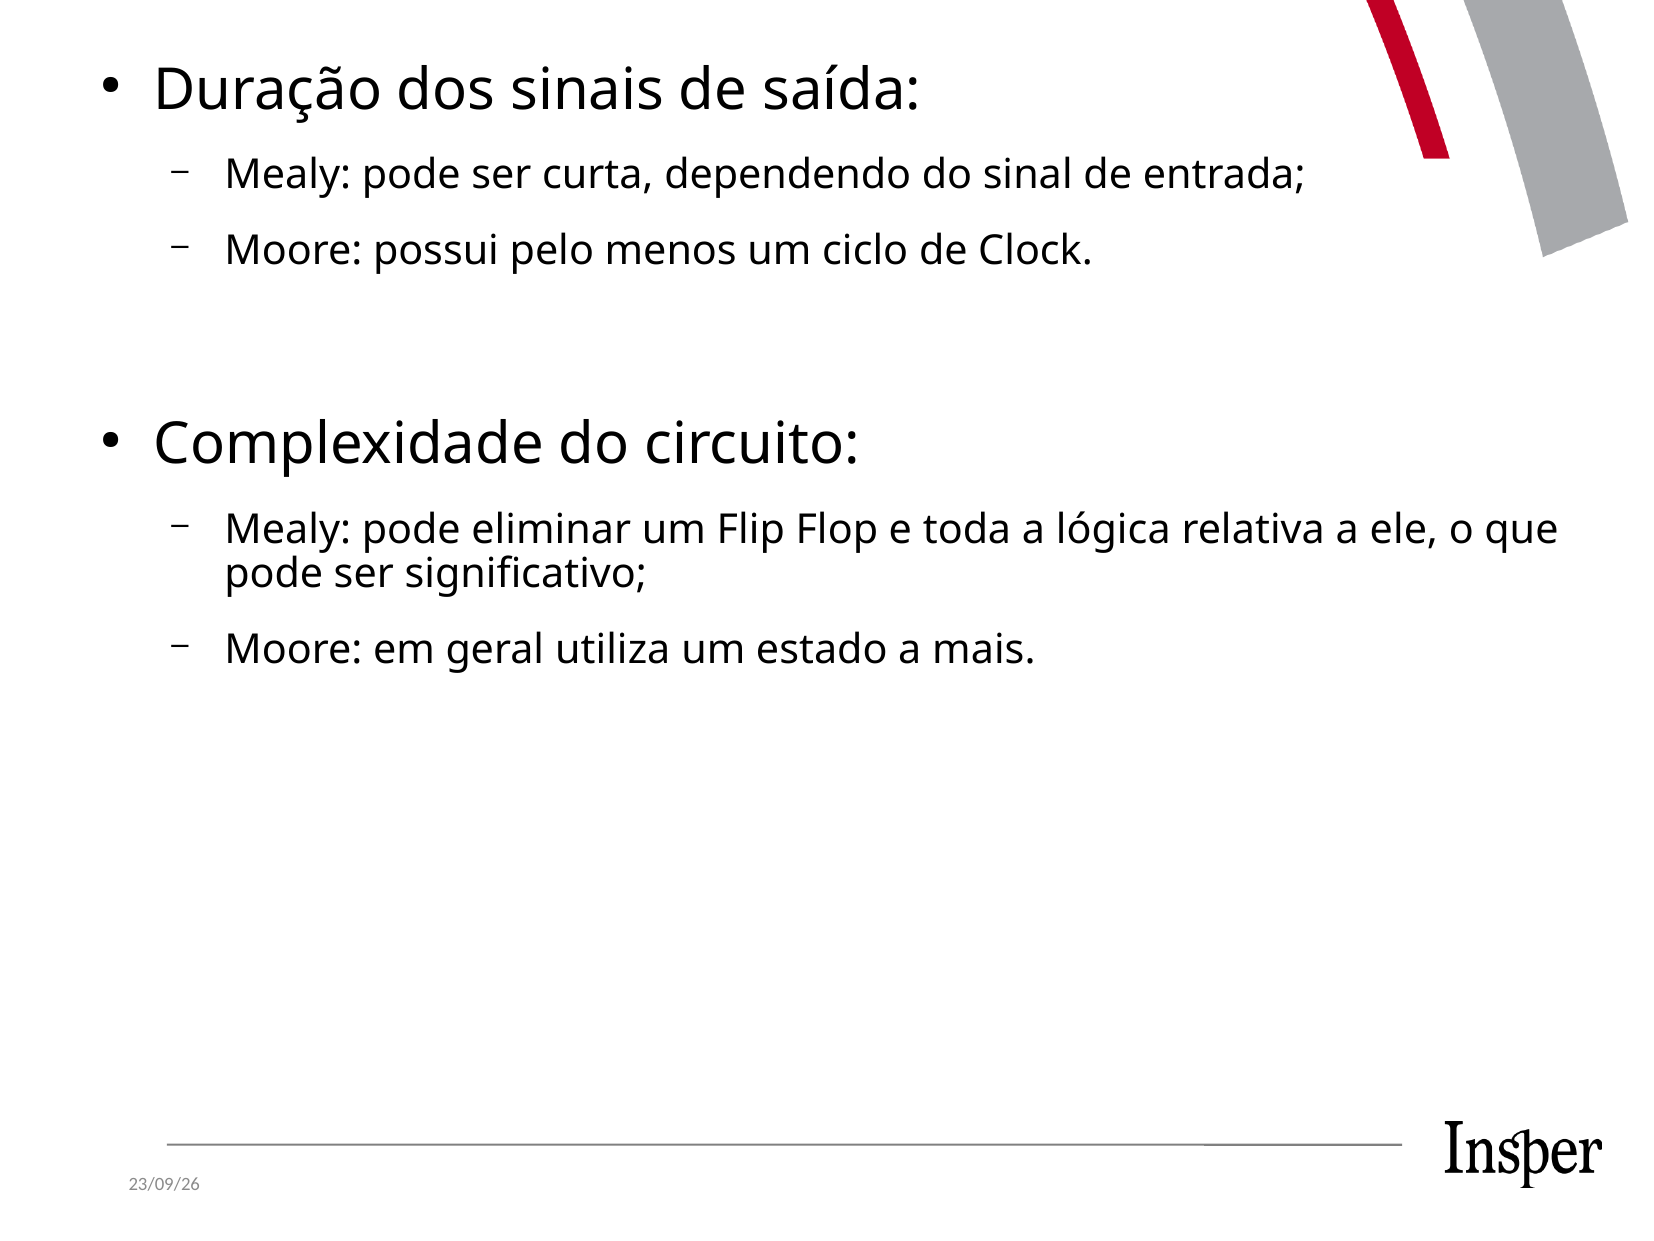

# Duração dos sinais de saída:
Mealy: pode ser curta, dependendo do sinal de entrada;
Moore: possui pelo menos um ciclo de Clock.
Complexidade do circuito:
Mealy: pode eliminar um Flip Flop e toda a lógica relativa a ele, o que pode ser significativo;
Moore: em geral utiliza um estado a mais.